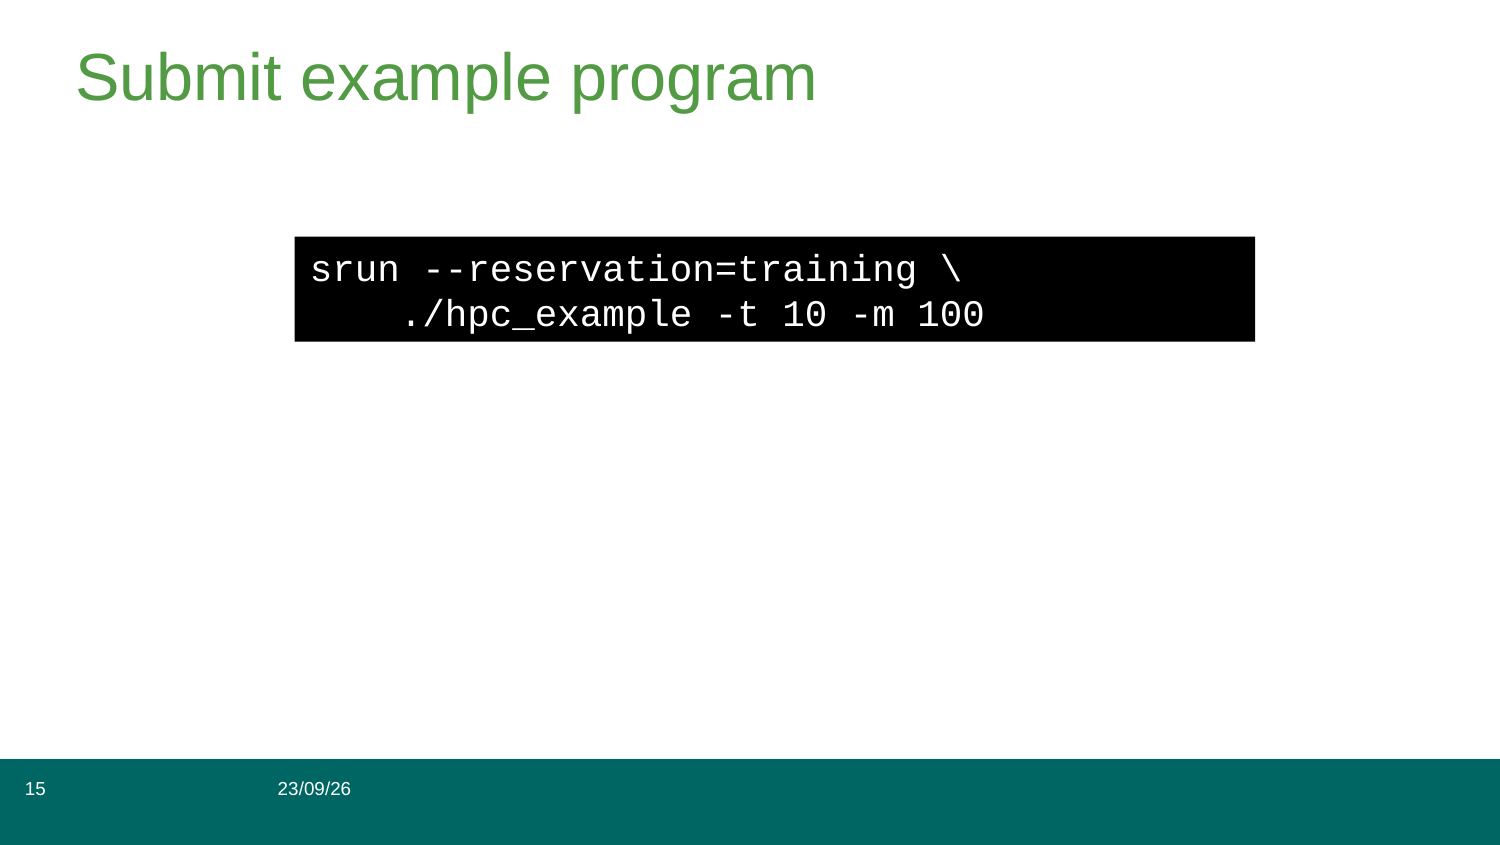

# Submit example program
srun --reservation=training \
 ./hpc_example -t 10 -m 100